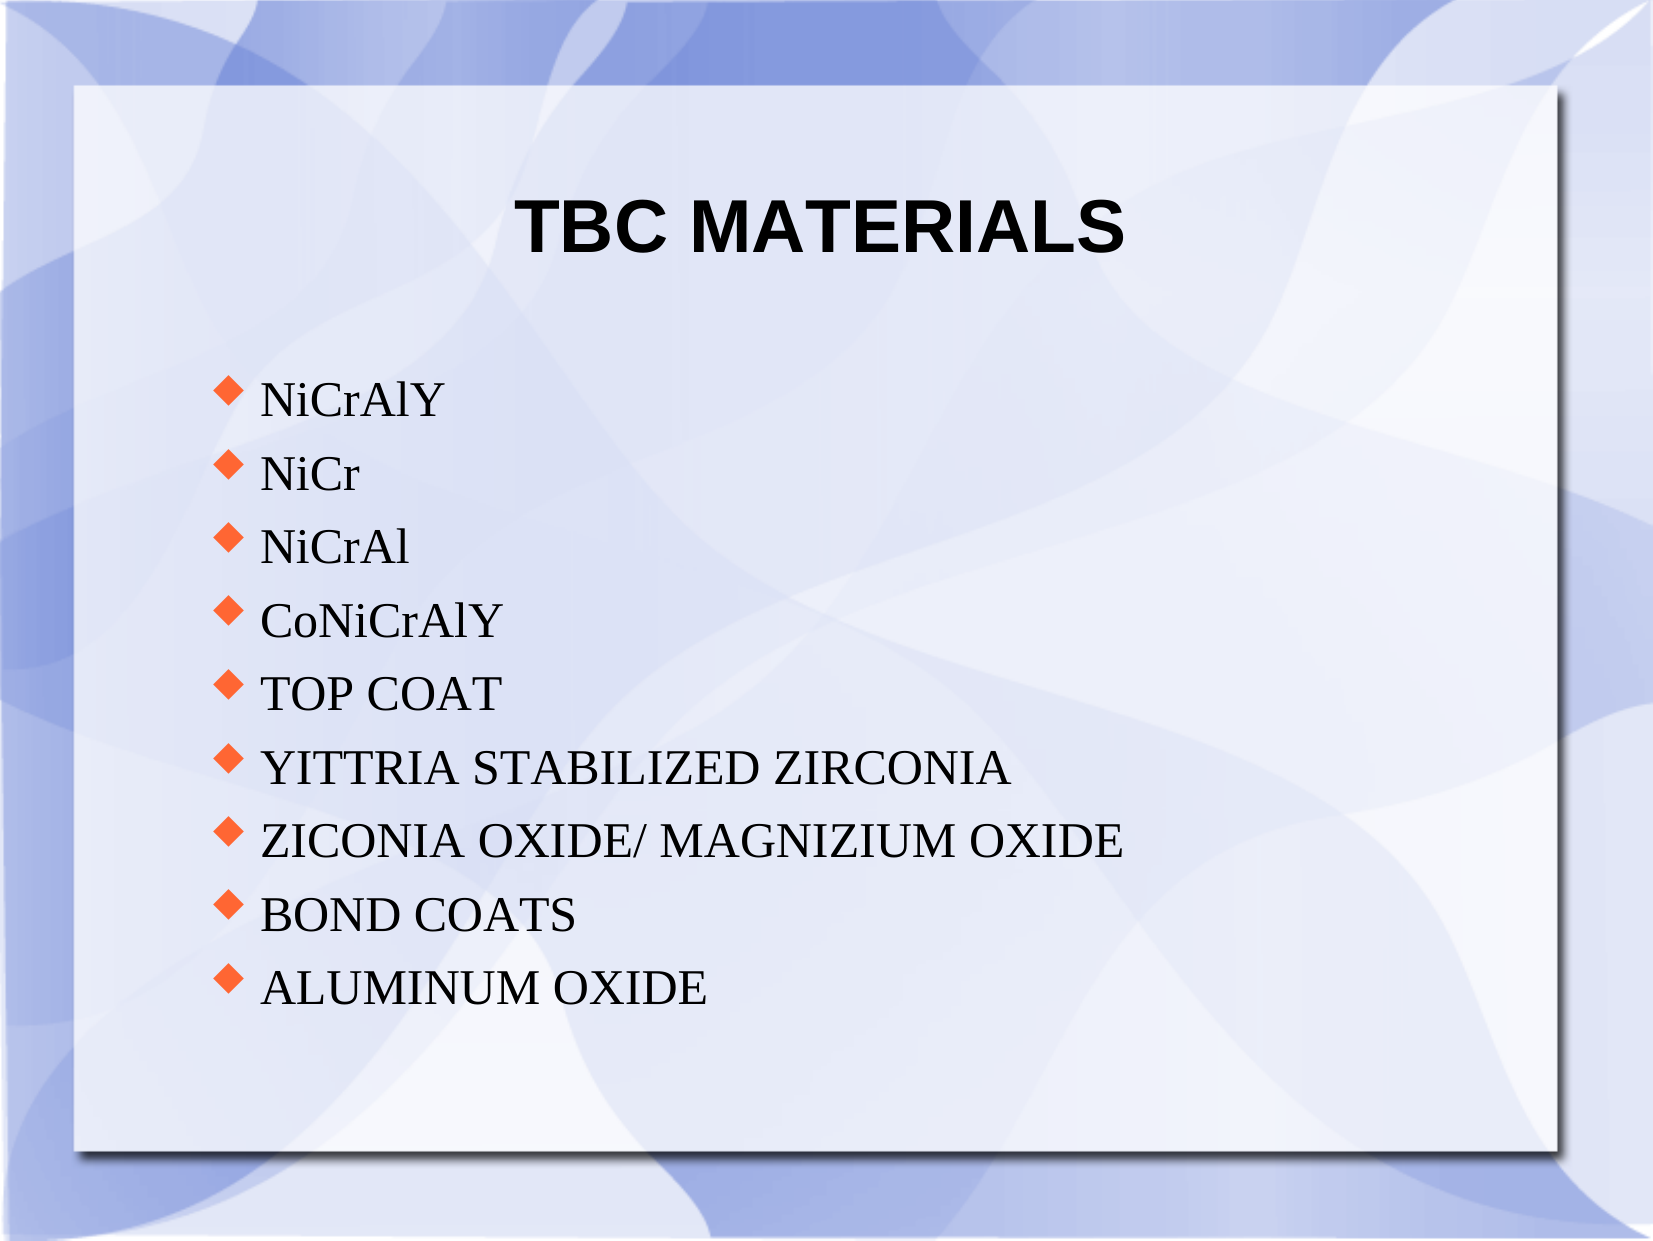

TBC MATERIALS
# NiCrAlY
 NiCr
 NiCrAl
 CoNiCrAlY
 TOP COAT
 YITTRIA STABILIZED ZIRCONIA
 ZICONIA OXIDE/ MAGNIZIUM OXIDE
 BOND COATS
 ALUMINUM OXIDE